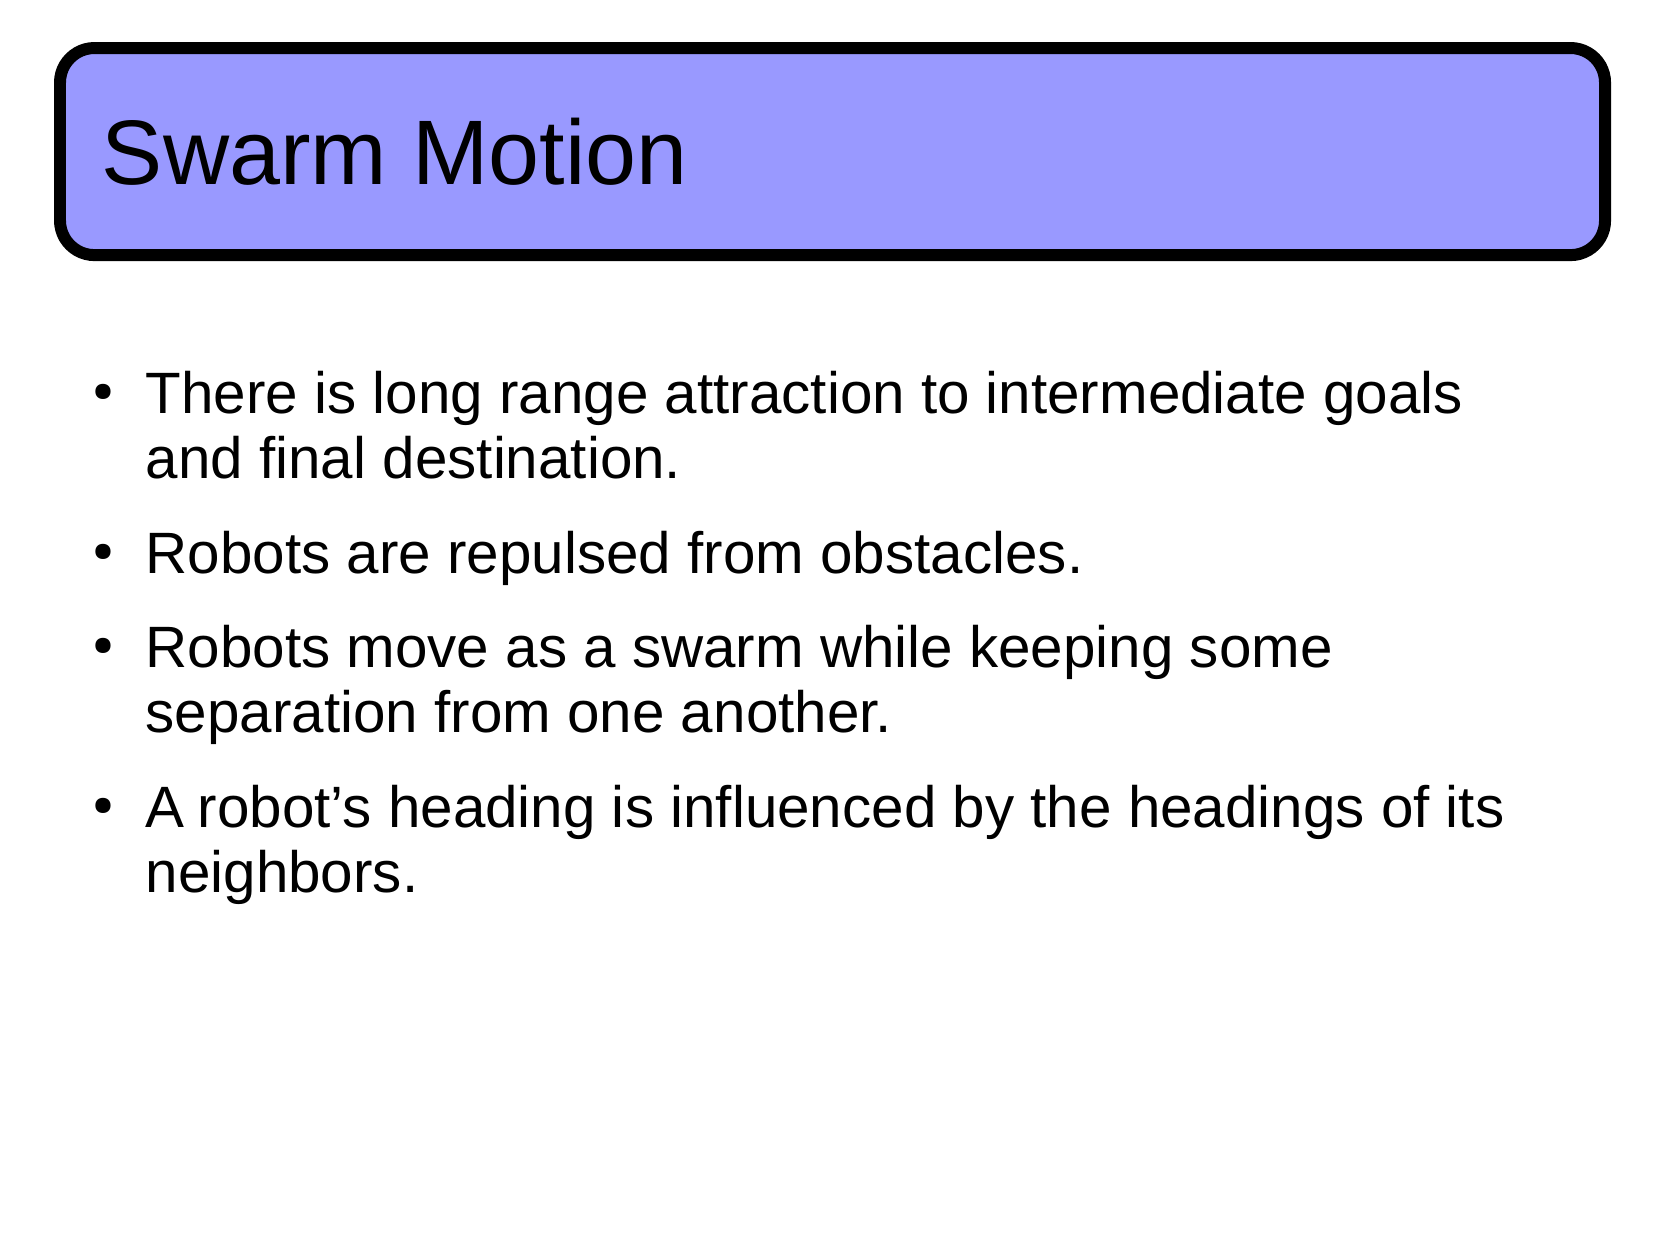

# Swarm Motion
Swarm Motion
There is long range attraction to intermediate goals and final destination.
Robots are repulsed from obstacles.
Robots move as a swarm while keeping some separation from one another.
A robot’s heading is influenced by the headings of its neighbors.